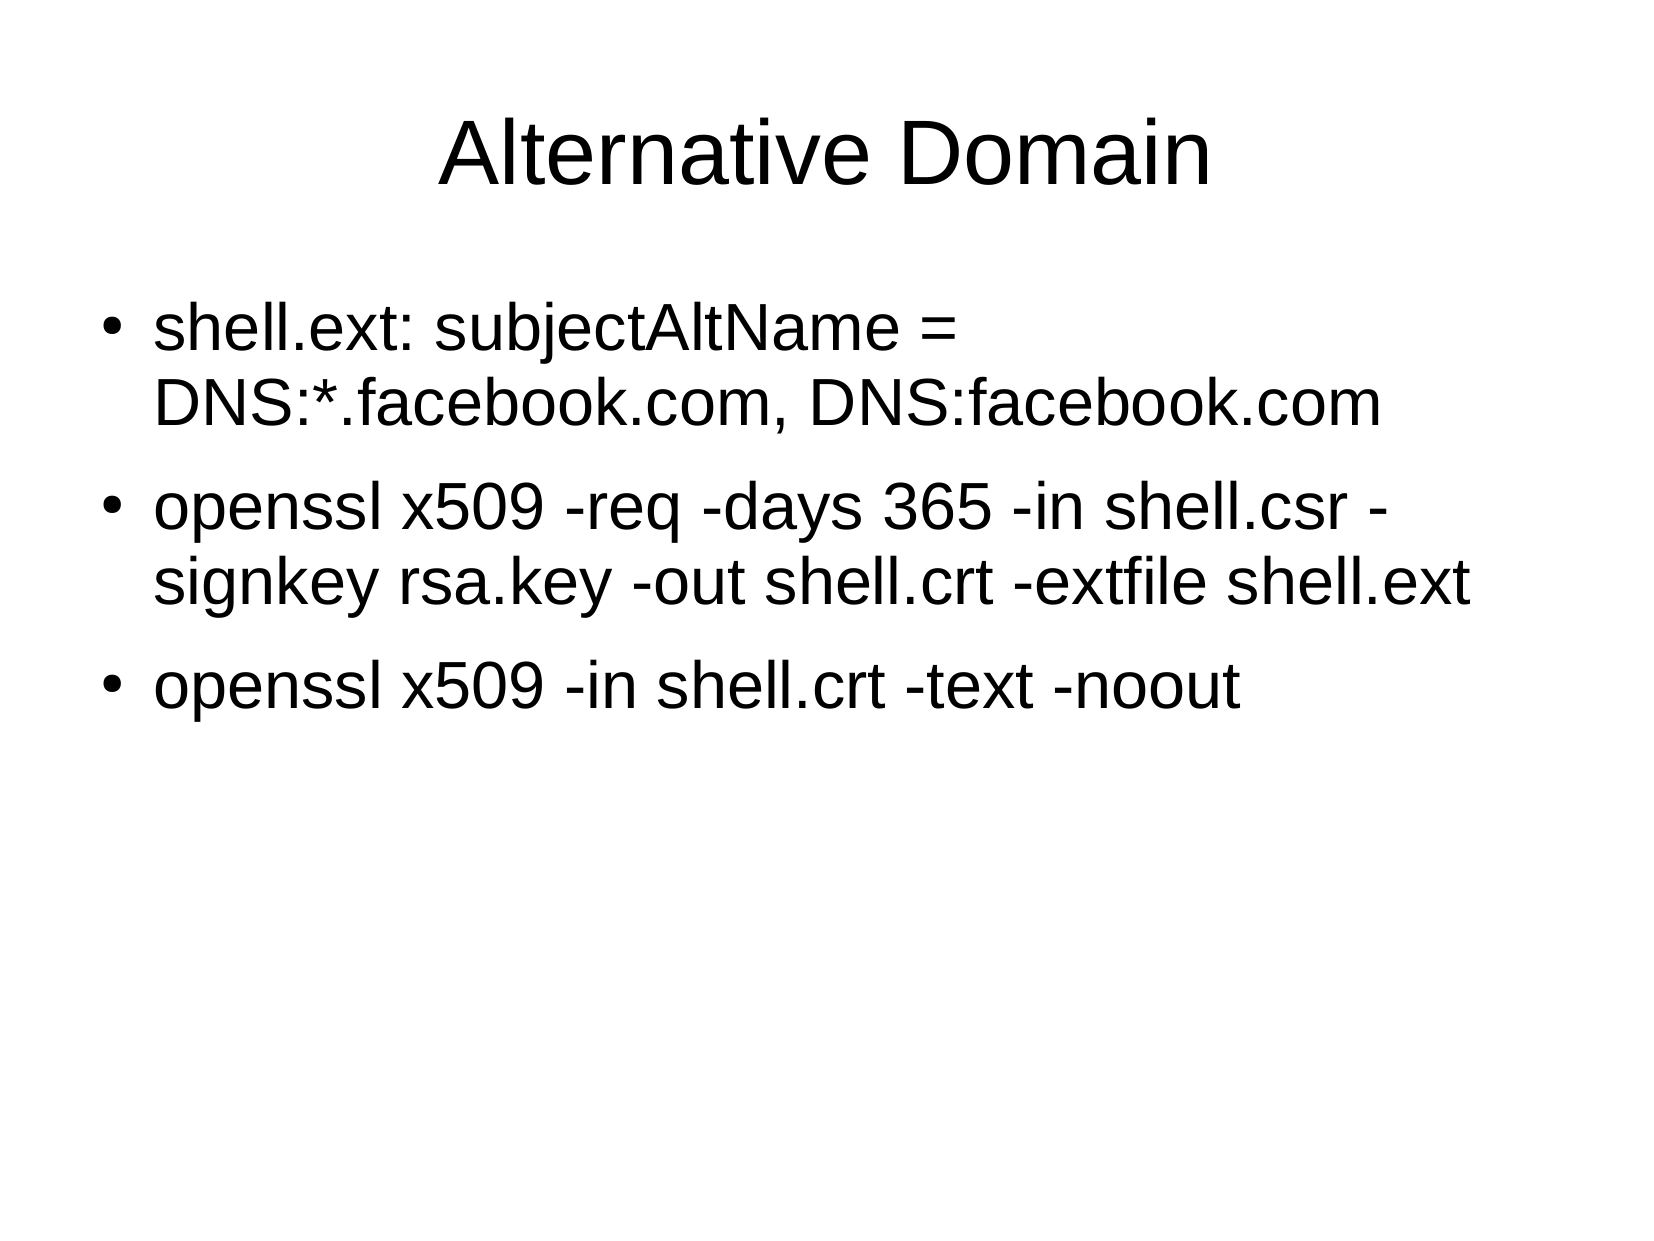

# Alternative Domain
shell.ext: subjectAltName = DNS:*.facebook.com, DNS:facebook.com
openssl x509 -req -days 365 -in shell.csr -signkey rsa.key -out shell.crt -extfile shell.ext
openssl x509 -in shell.crt -text -noout